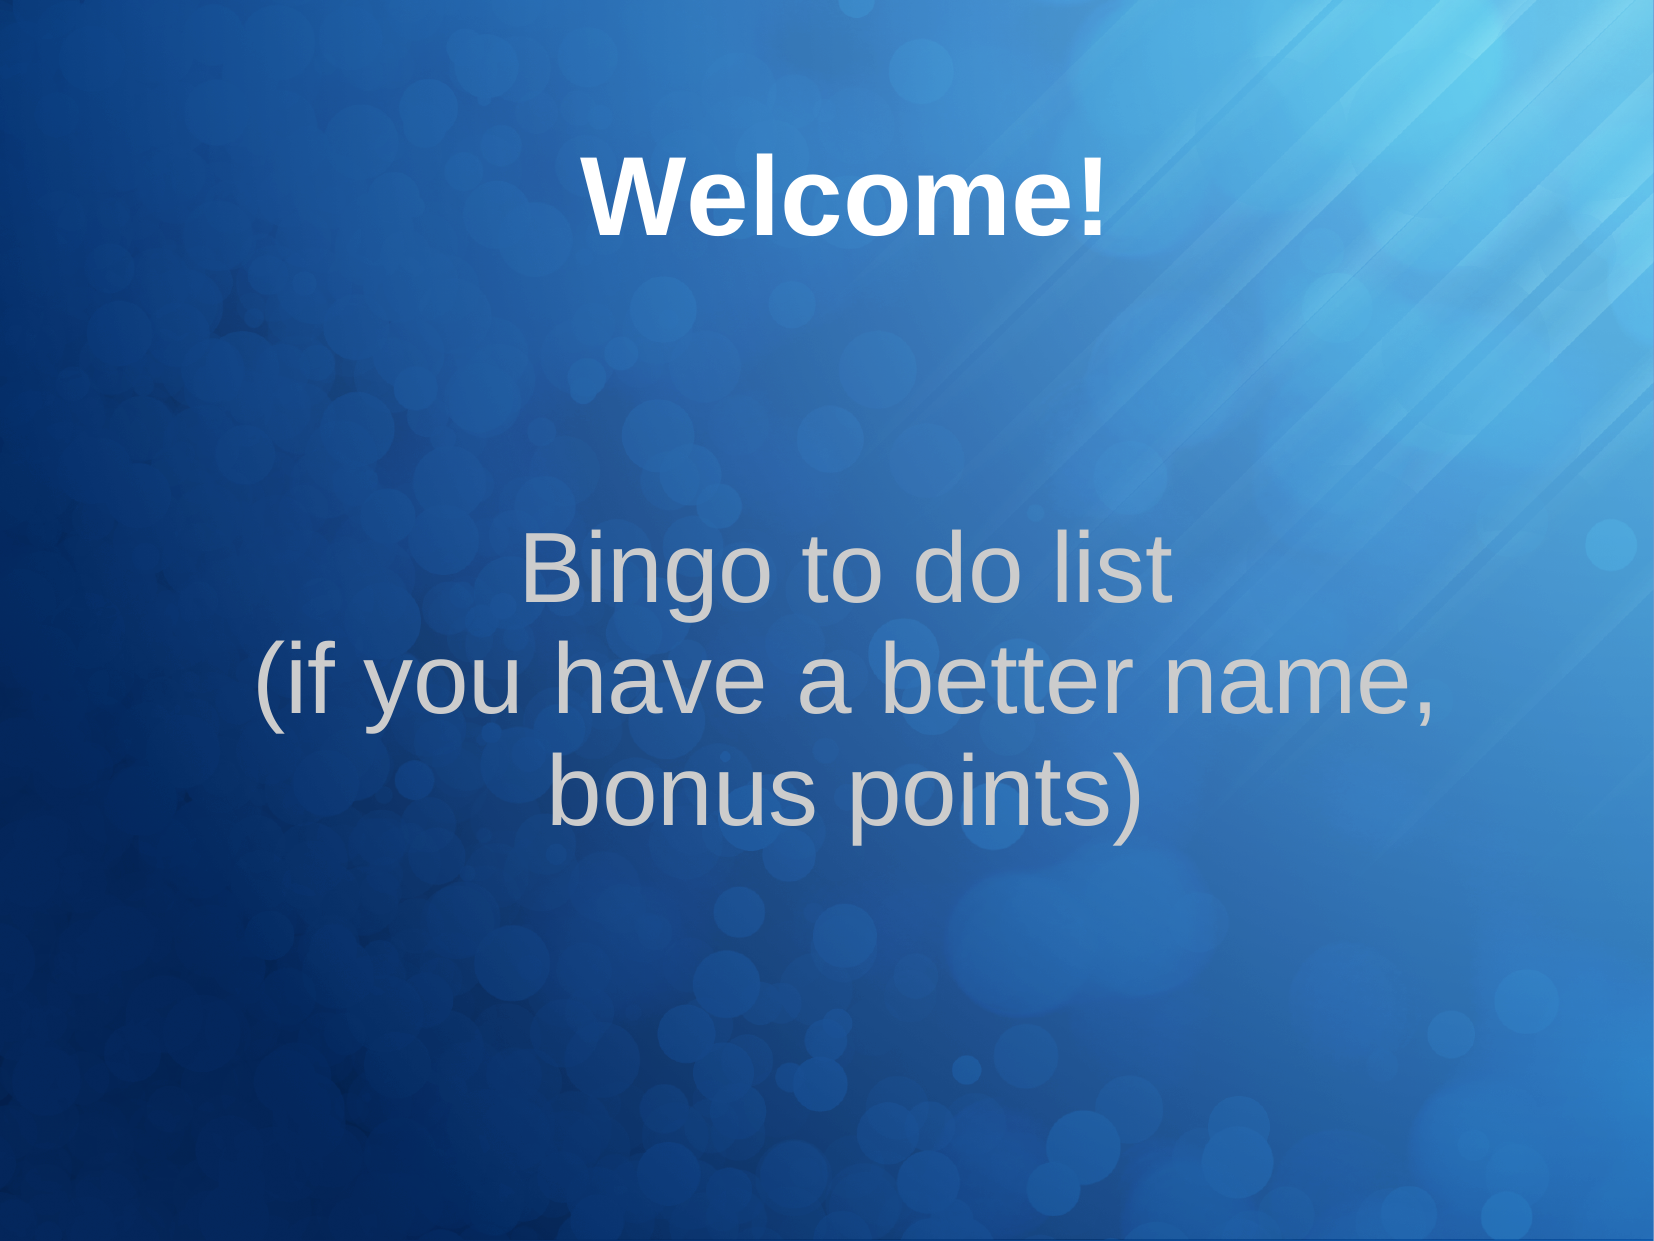

Welcome!
# Bingo to do list
(if you have a better name, bonus points)